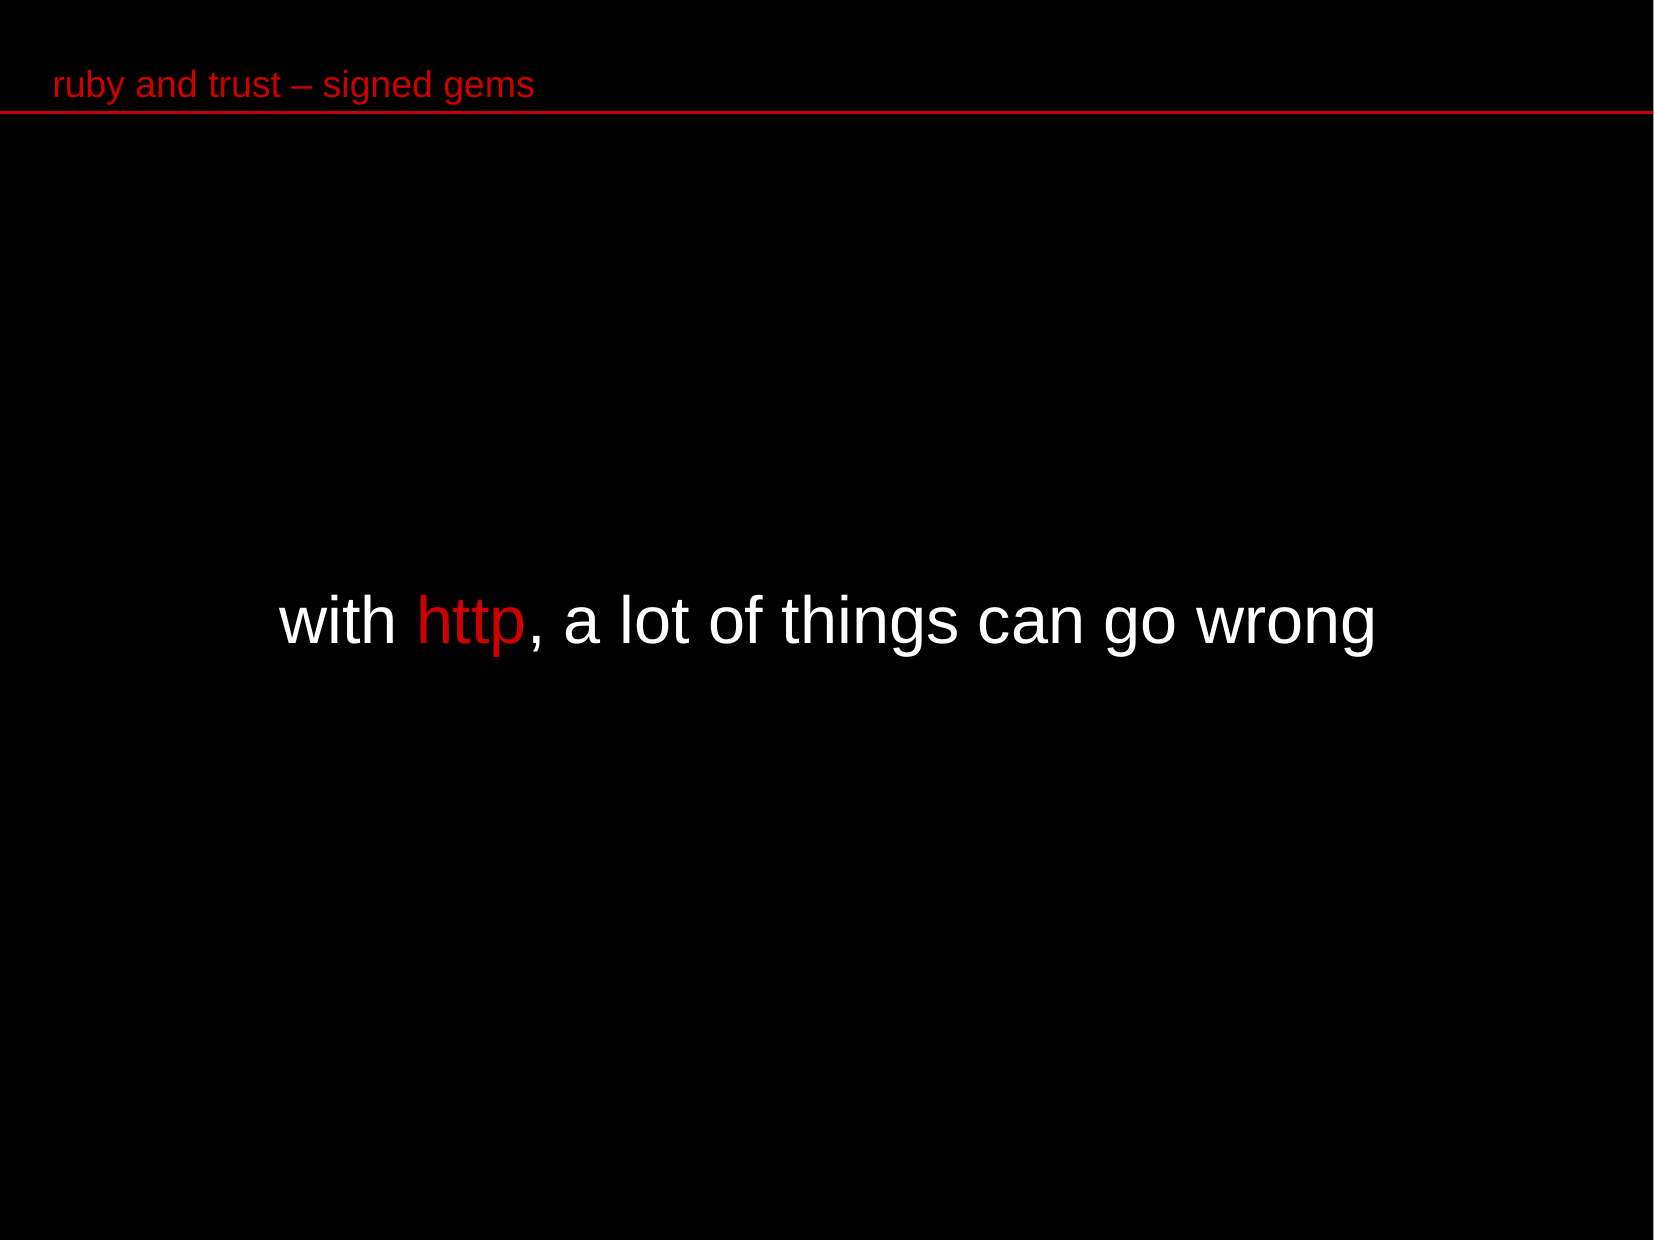

# with http, a lot of things can go wrong
ruby and trust – signed gems